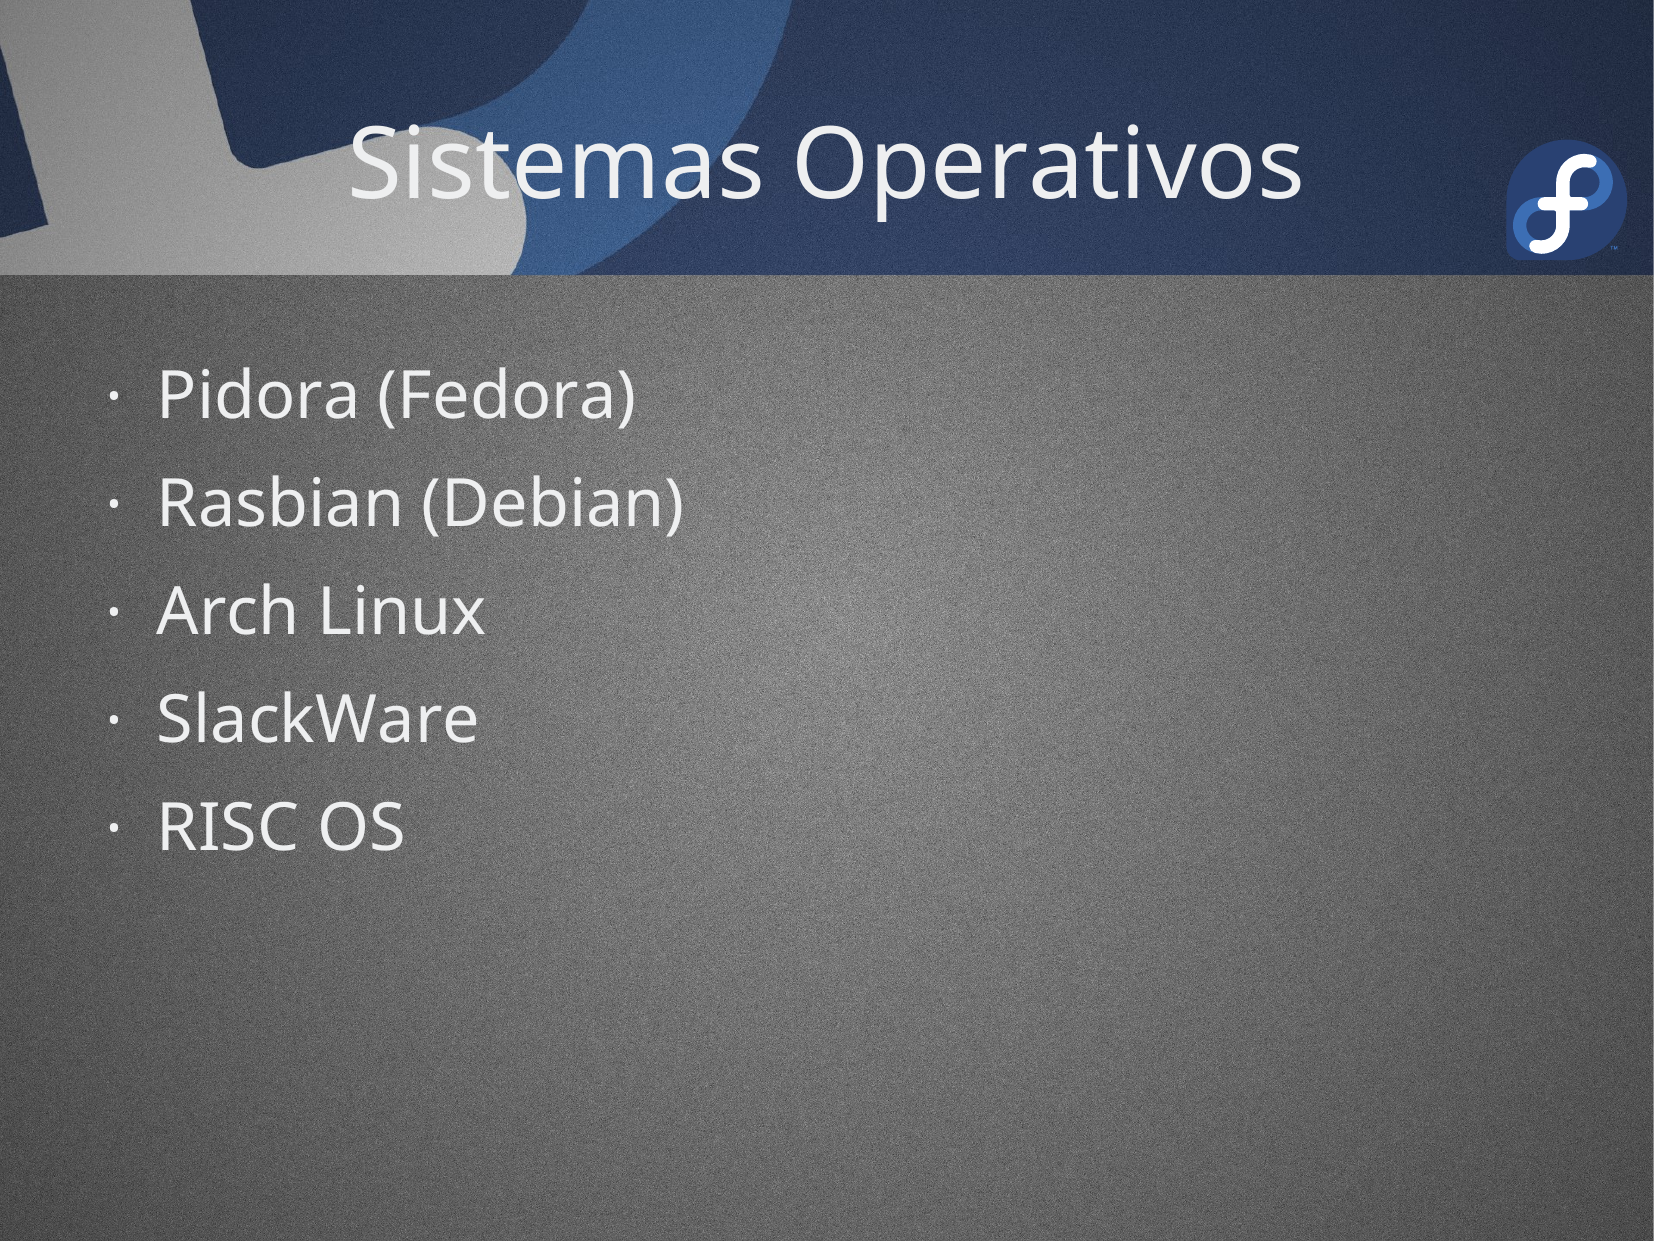

Sistemas Operativos
Pidora (Fedora)
Rasbian (Debian)
Arch Linux
SlackWare
RISC OS